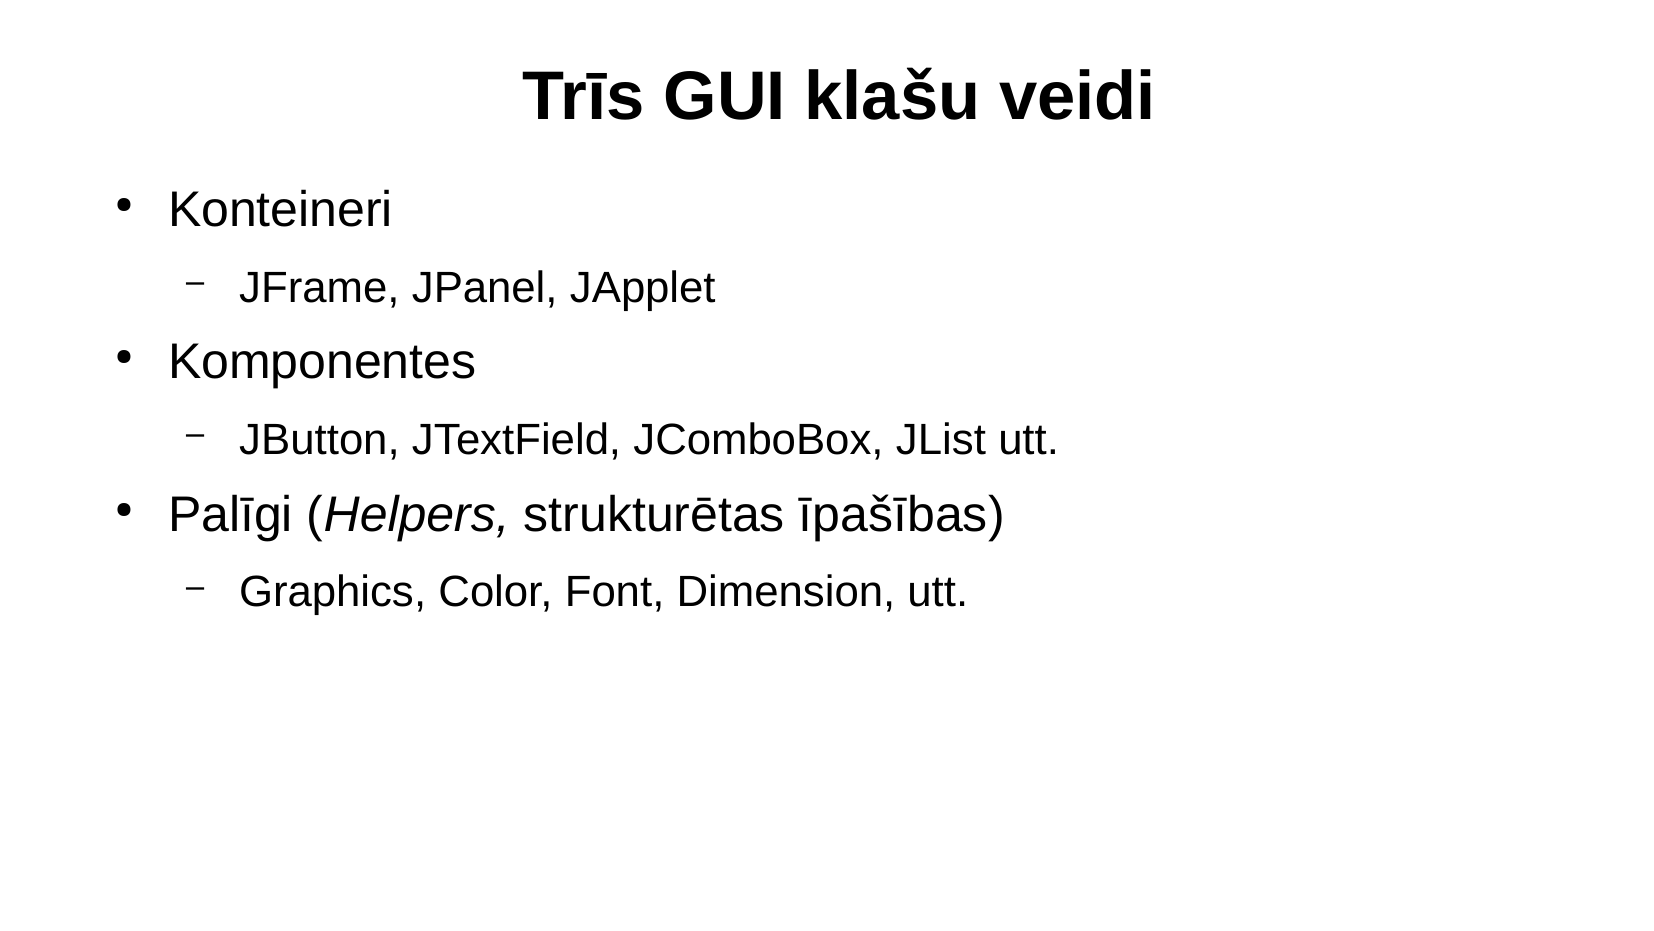

# Trīs GUI klašu veidi
Konteineri
JFrame, JPanel, JApplet
Komponentes
JButton, JTextField, JComboBox, JList utt.
Palīgi (Helpers, strukturētas īpašības)
Graphics, Color, Font, Dimension, utt.